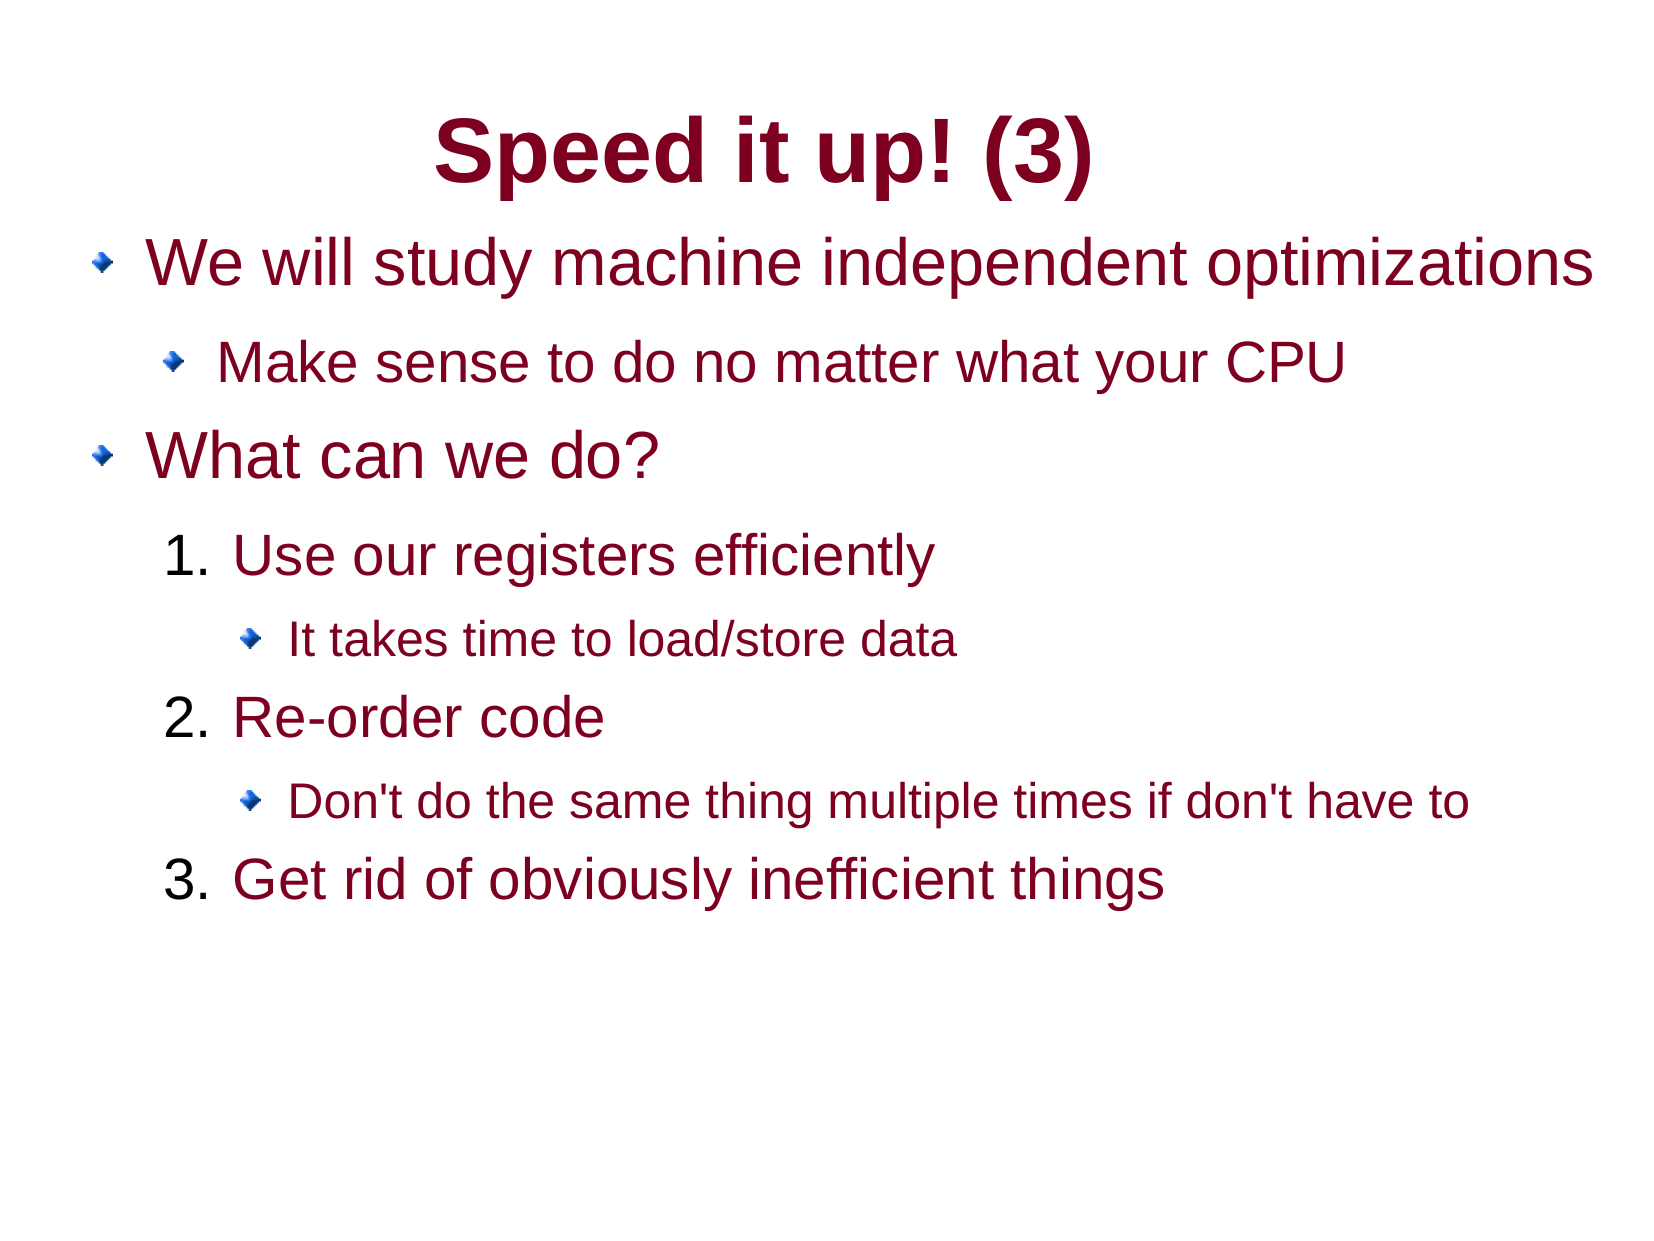

# Speed it up! (3)
We will study machine independent optimizations
Make sense to do no matter what your CPU
What can we do?
 Use our registers efficiently
It takes time to load/store data
 Re-order code
Don't do the same thing multiple times if don't have to
 Get rid of obviously inefficient things